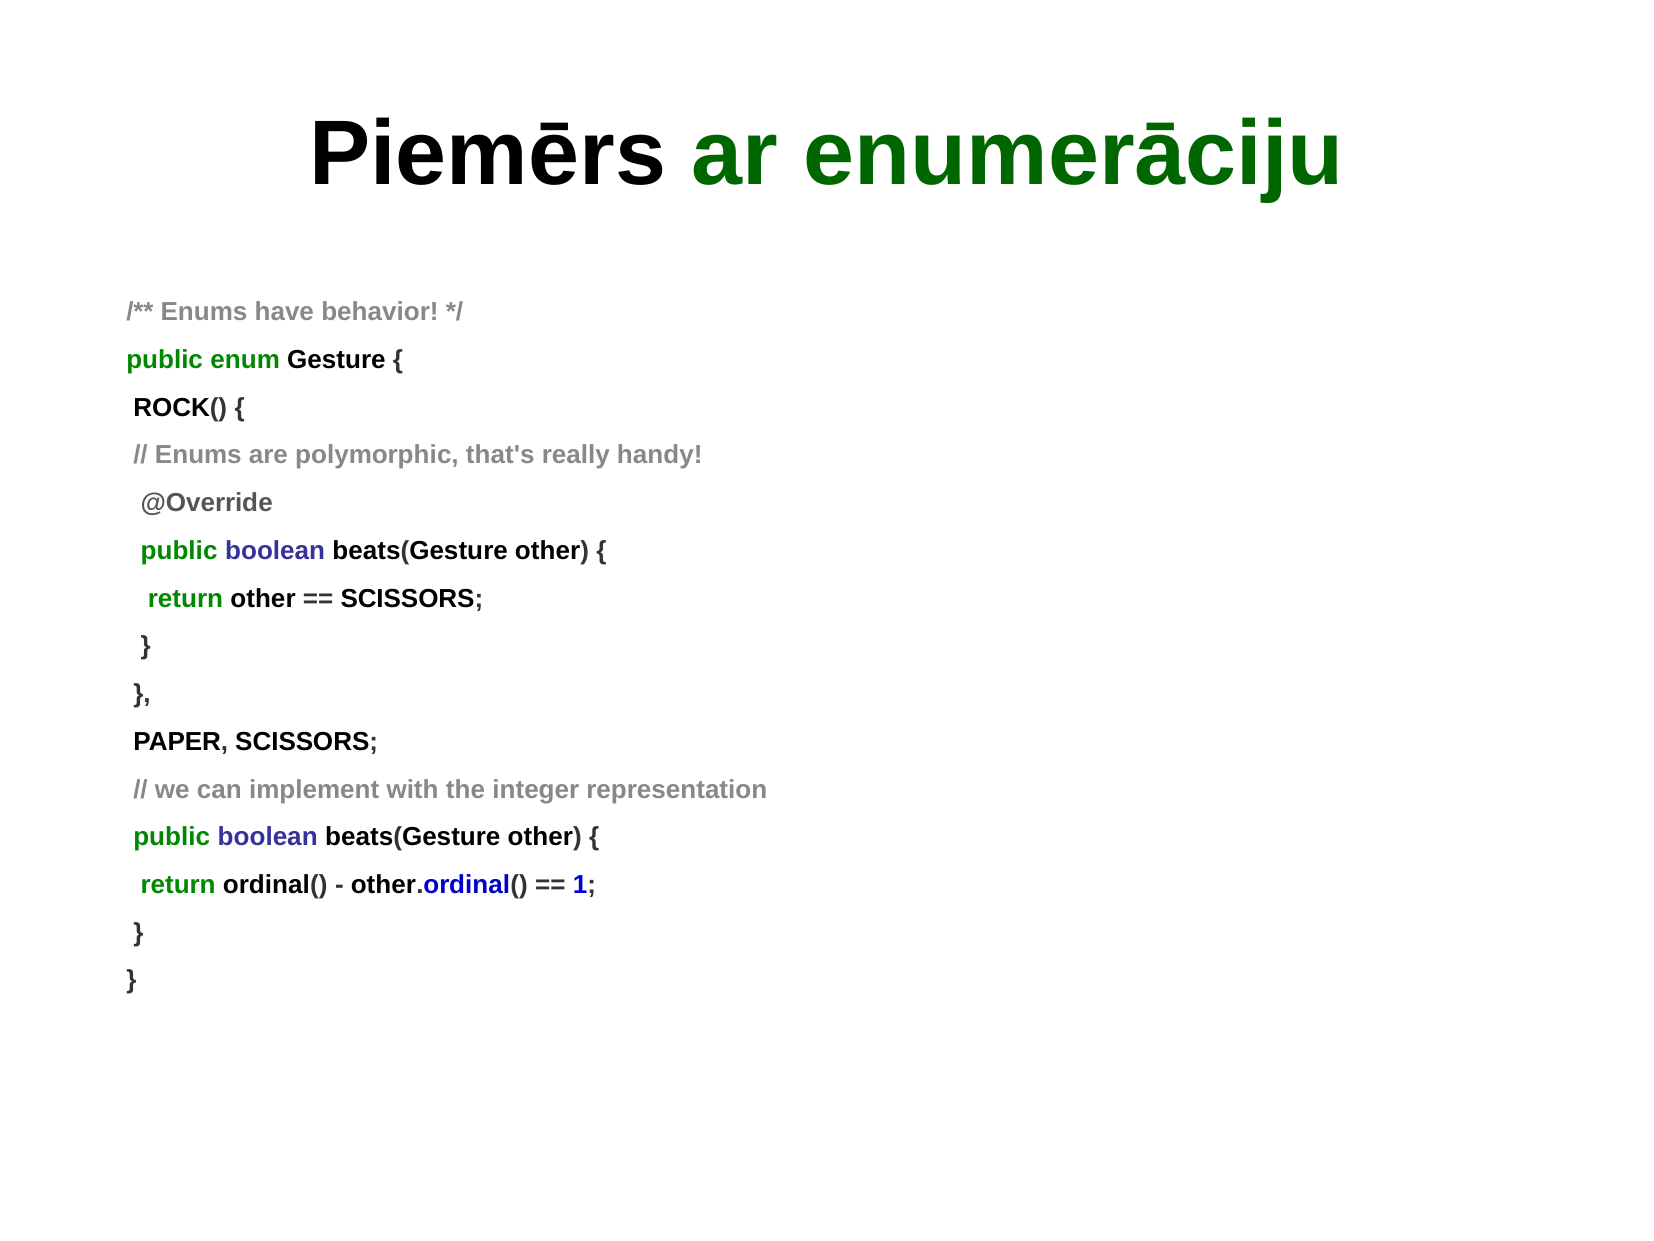

# Piemērs ar enumerāciju
 /** Enums have behavior! */
 public enum Gesture {
 ROCK() {
 // Enums are polymorphic, that's really handy!
 @Override
 public boolean beats(Gesture other) {
 return other == SCISSORS;
 }
 },
 PAPER, SCISSORS;
 // we can implement with the integer representation
 public boolean beats(Gesture other) {
 return ordinal() - other.ordinal() == 1;
 }
 }